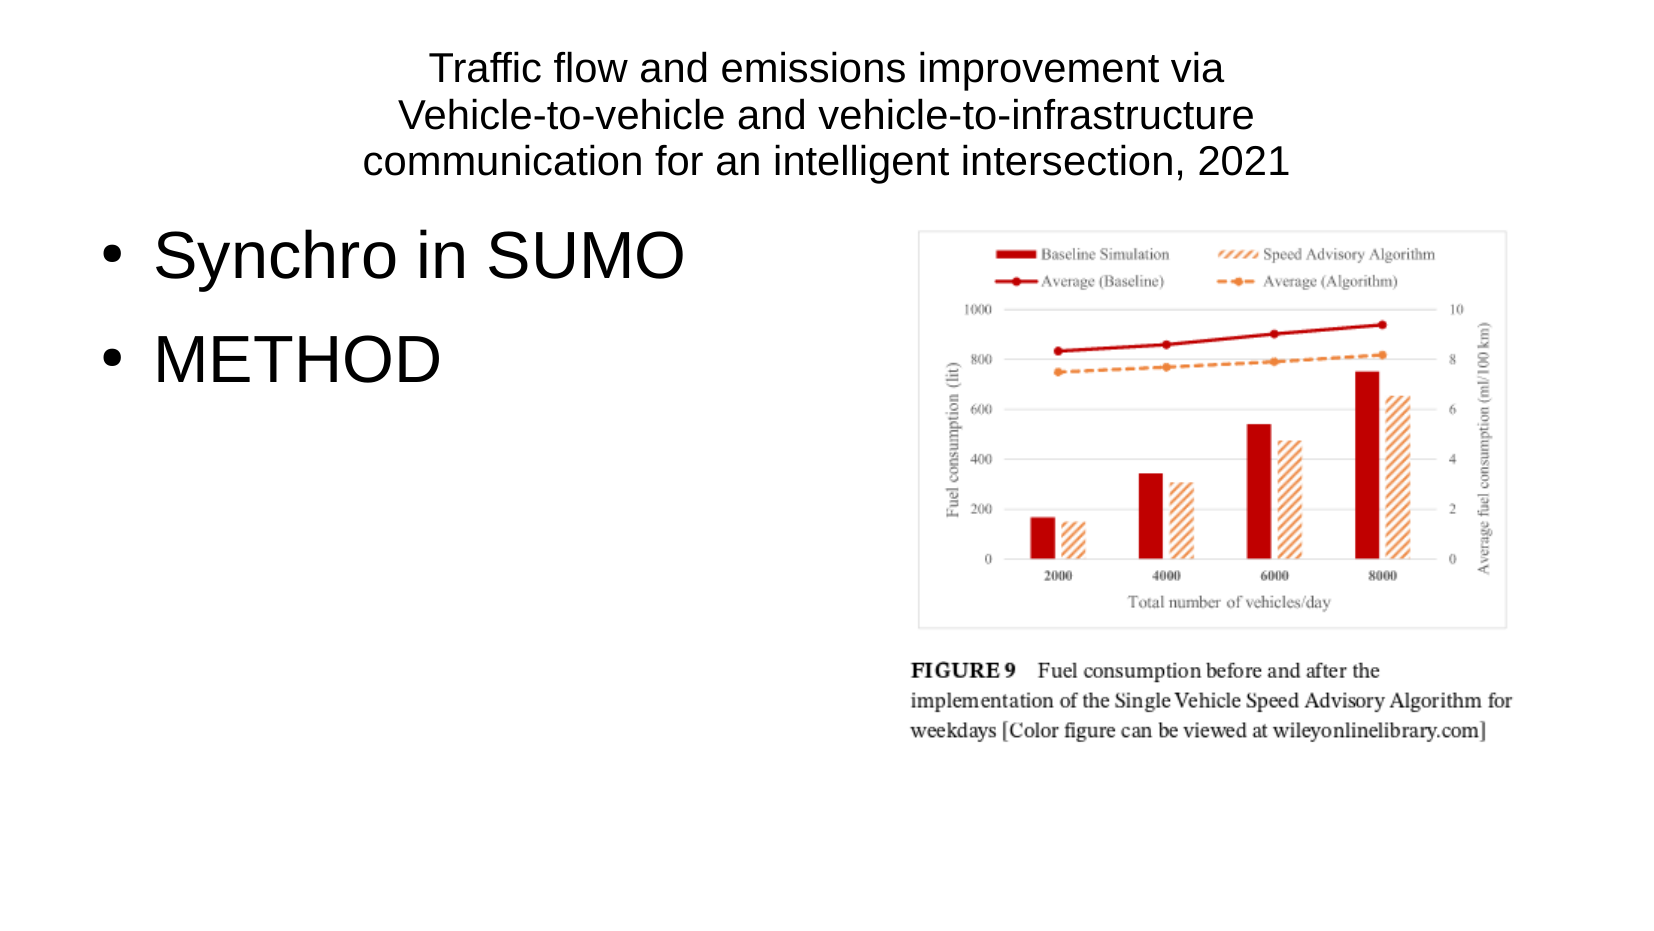

# Traffic flow and emissions improvement via Vehicle-to-vehicle and vehicle-to-infrastructure communication for an intelligent intersection, 2021
Synchro in SUMO
METHOD